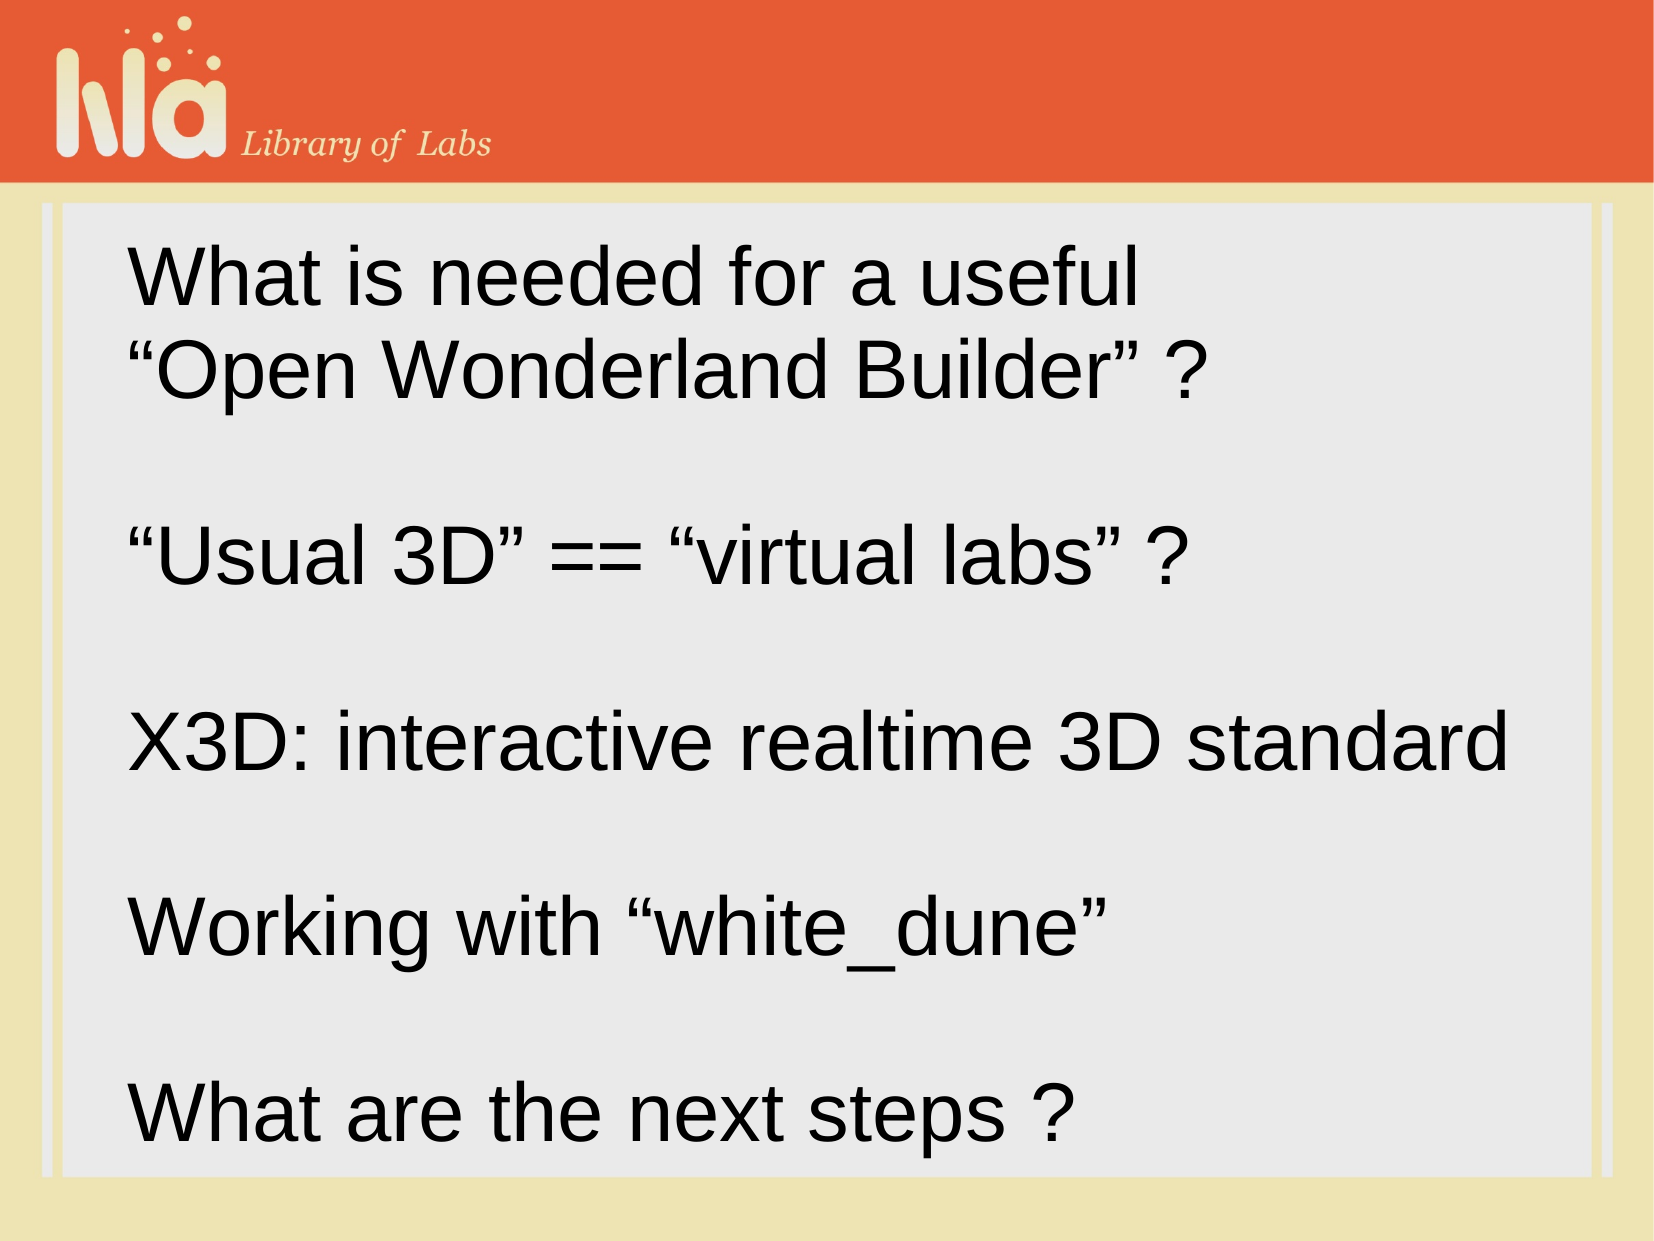

What is needed for a useful
 “Open Wonderland Builder” ?
 “Usual 3D” == “virtual labs” ?
 X3D: interactive realtime 3D standard
 Working with “white_dune”
 What are the next steps ?